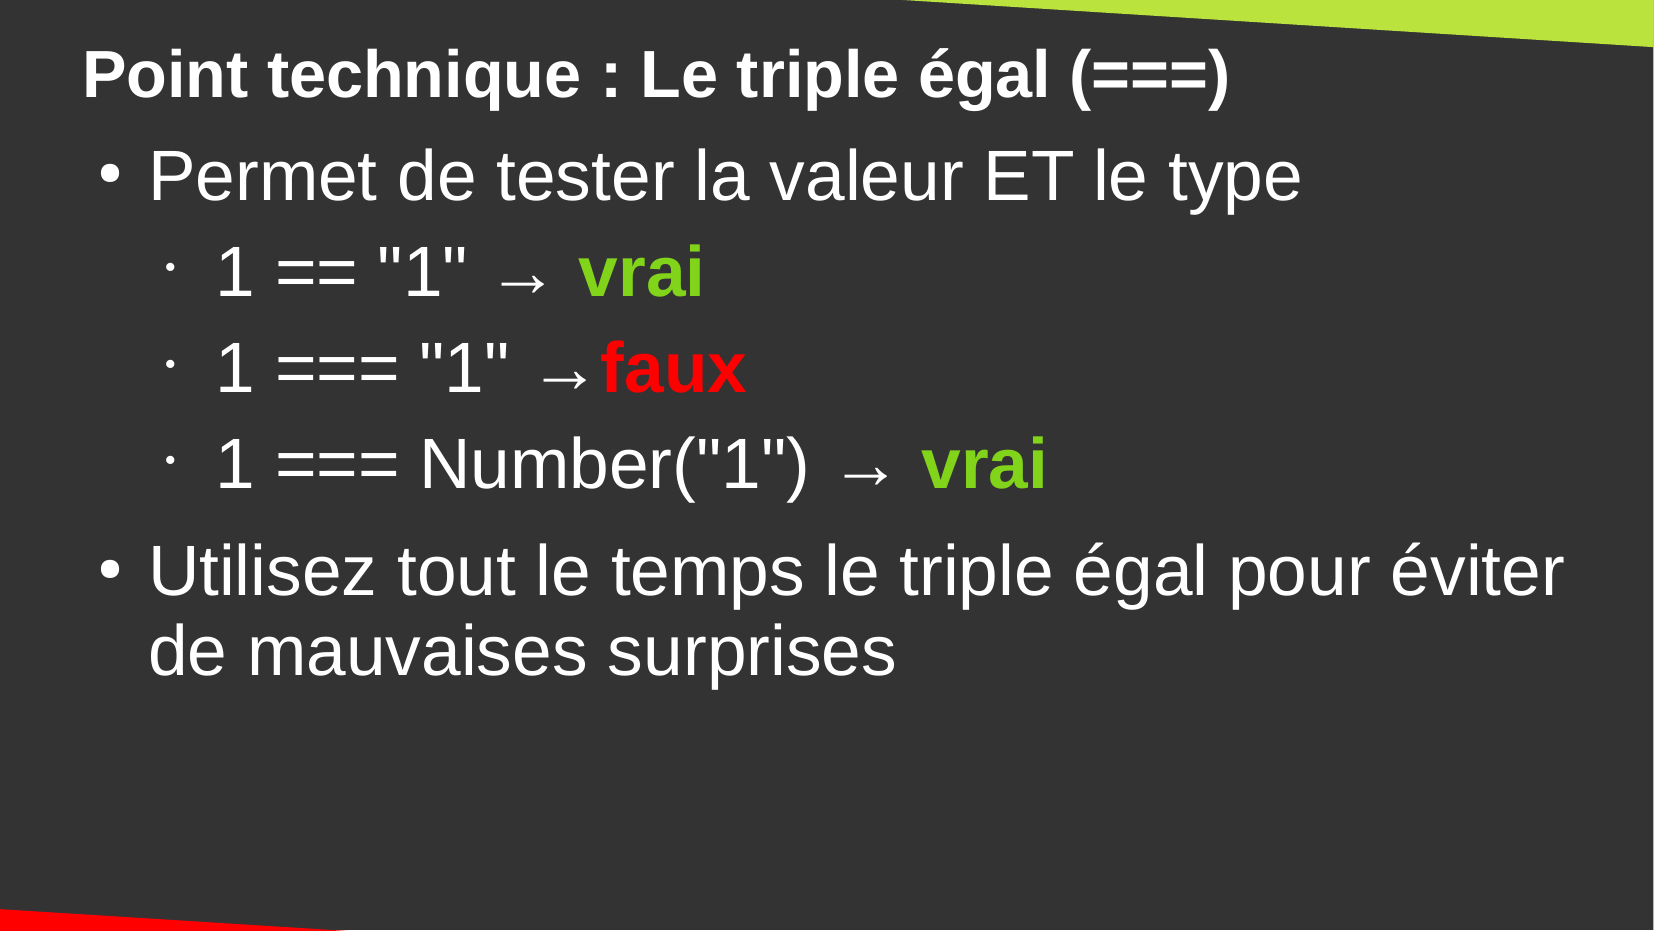

# Point technique : Le triple égal (===)
Permet de tester la valeur ET le type
1 == "1" → vrai
1 === "1" →faux
1 === Number("1") → vrai
Utilisez tout le temps le triple égal pour éviter de mauvaises surprises